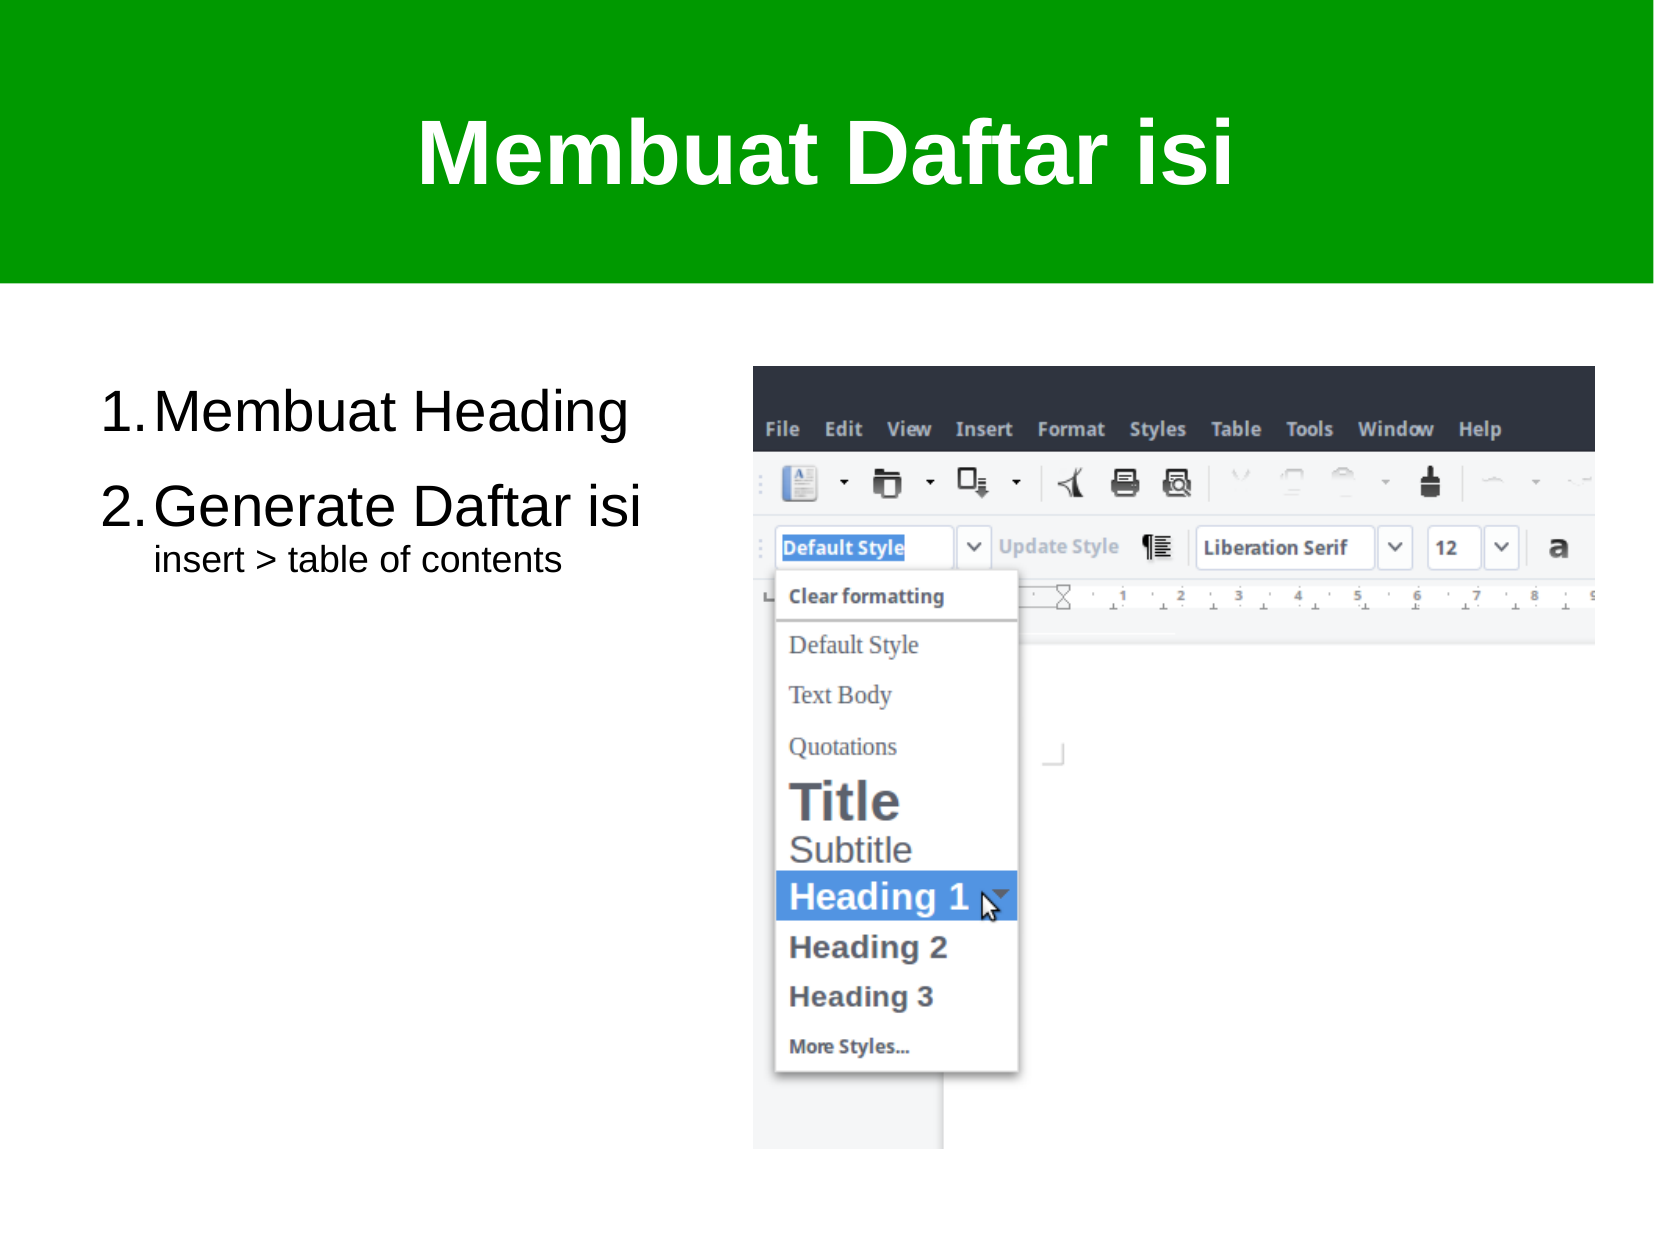

# Membuat Daftar isi
Membuat Heading
Generate Daftar isi
insert > table of contents